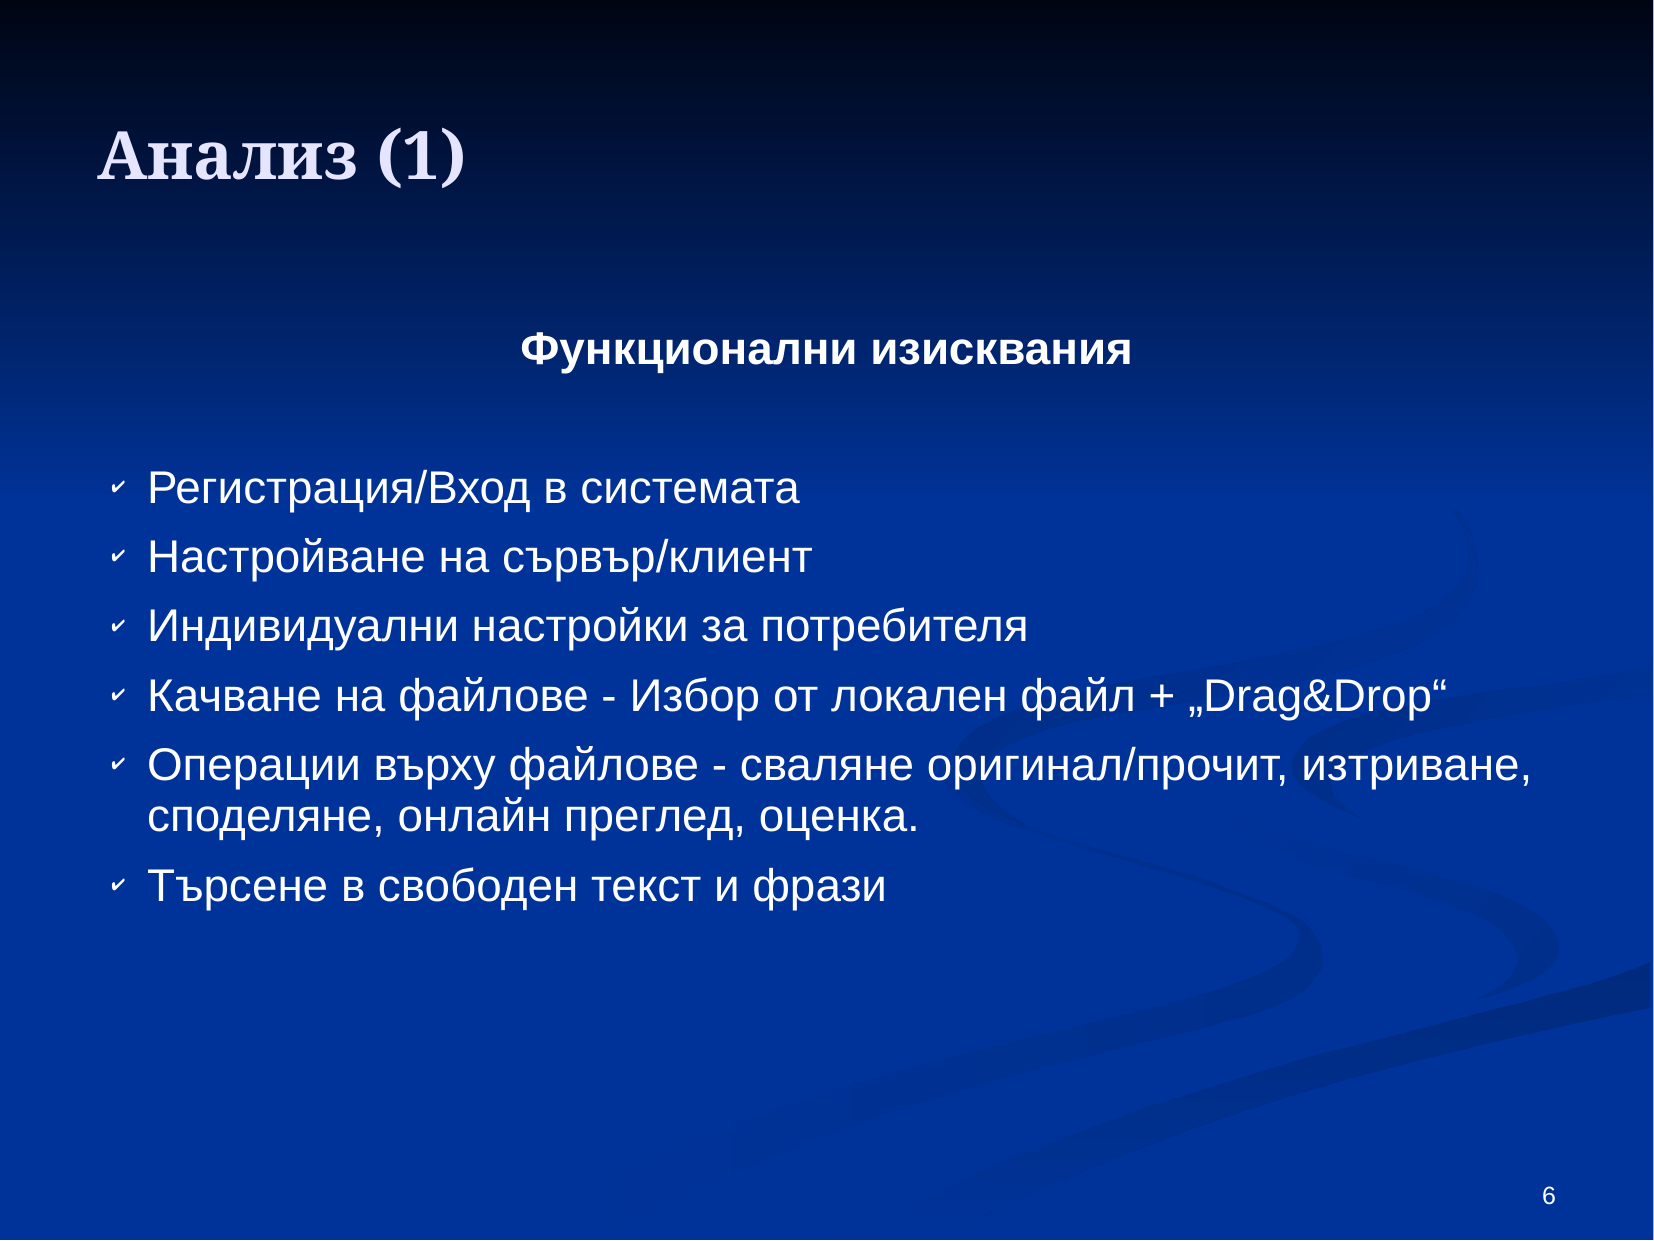

# Анализ (1)
Функционални изисквания
Регистрация/Вход в системата
Настройване на сървър/клиент
Индивидуални настройки за потребителя
Качване на файлове - Избор от локален файл + „Drag&Drop“
Операции върху файлове - сваляне оригинал/прочит, изтриване, споделяне, онлайн преглед, оценка.
Търсене в свободен текст и фрази